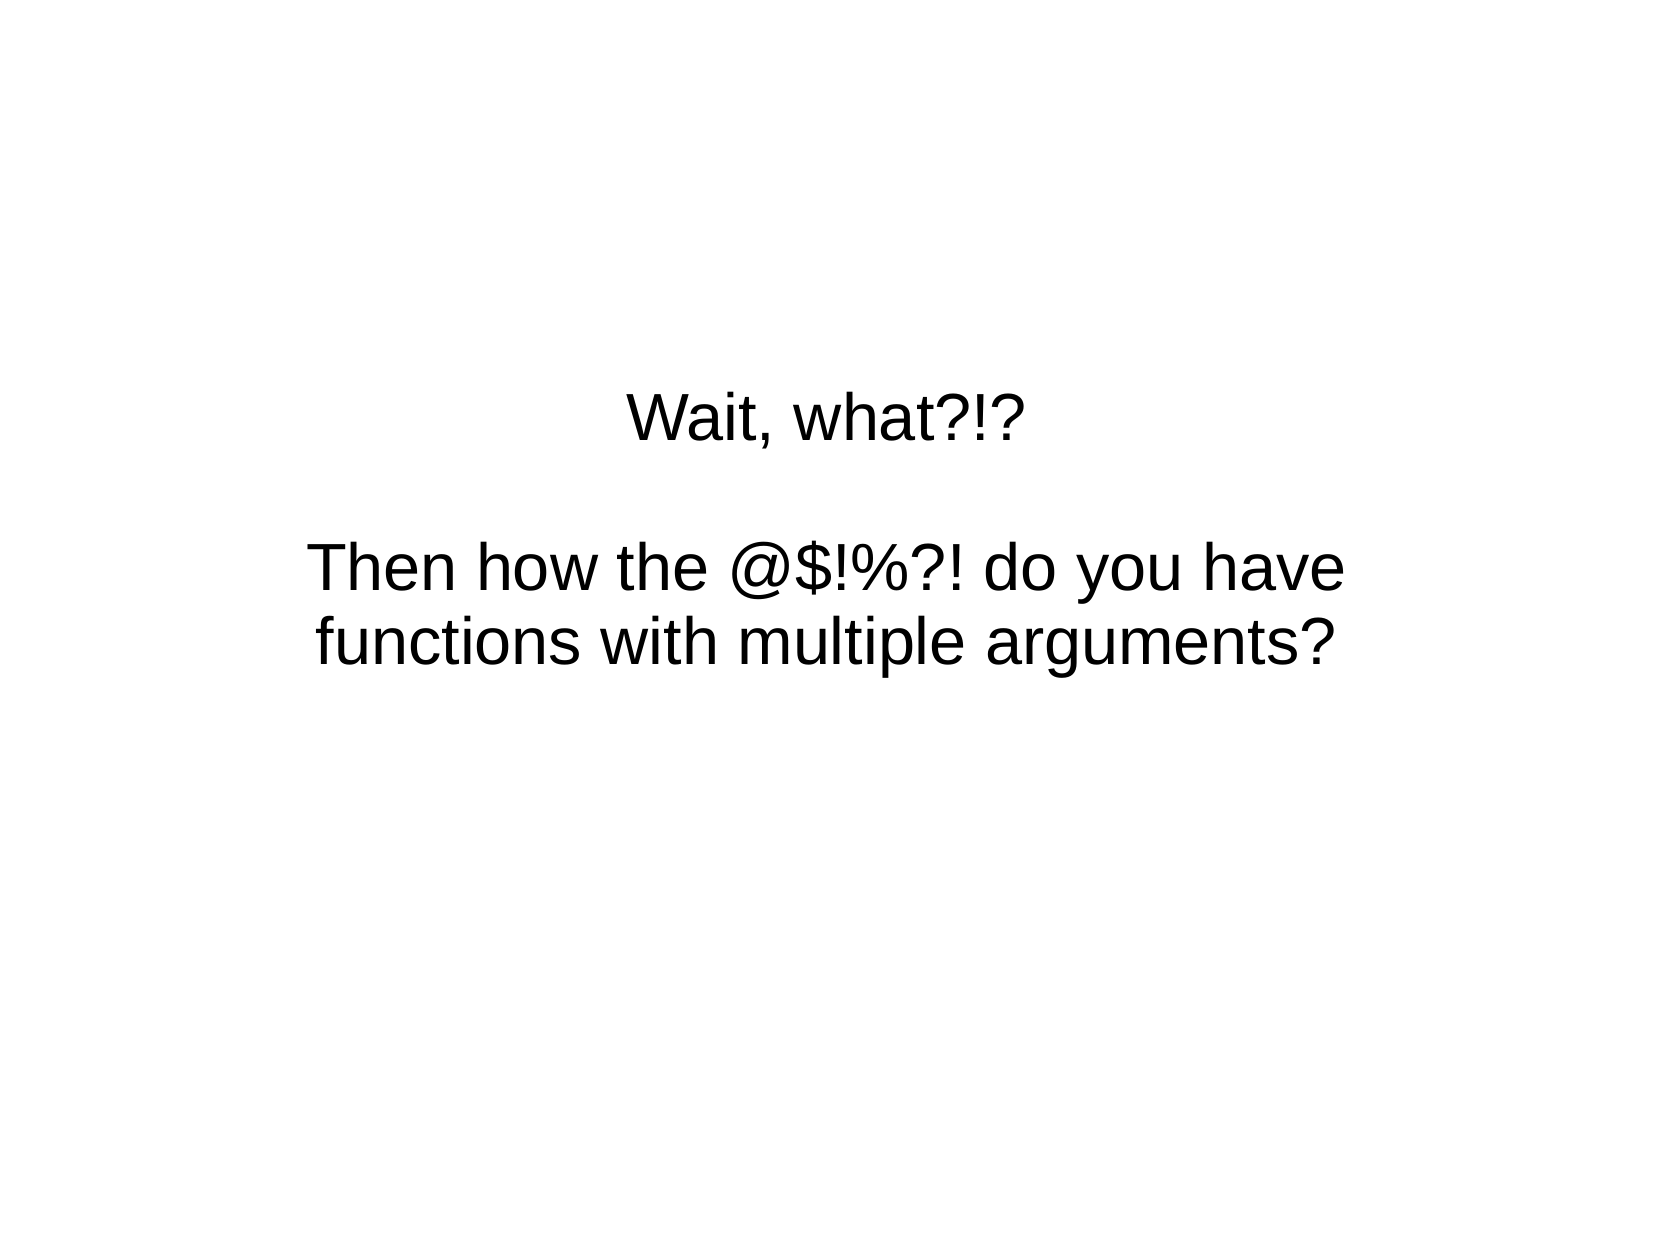

# Wait, what?!?
Then how the @$!%?! do you have
functions with multiple arguments?